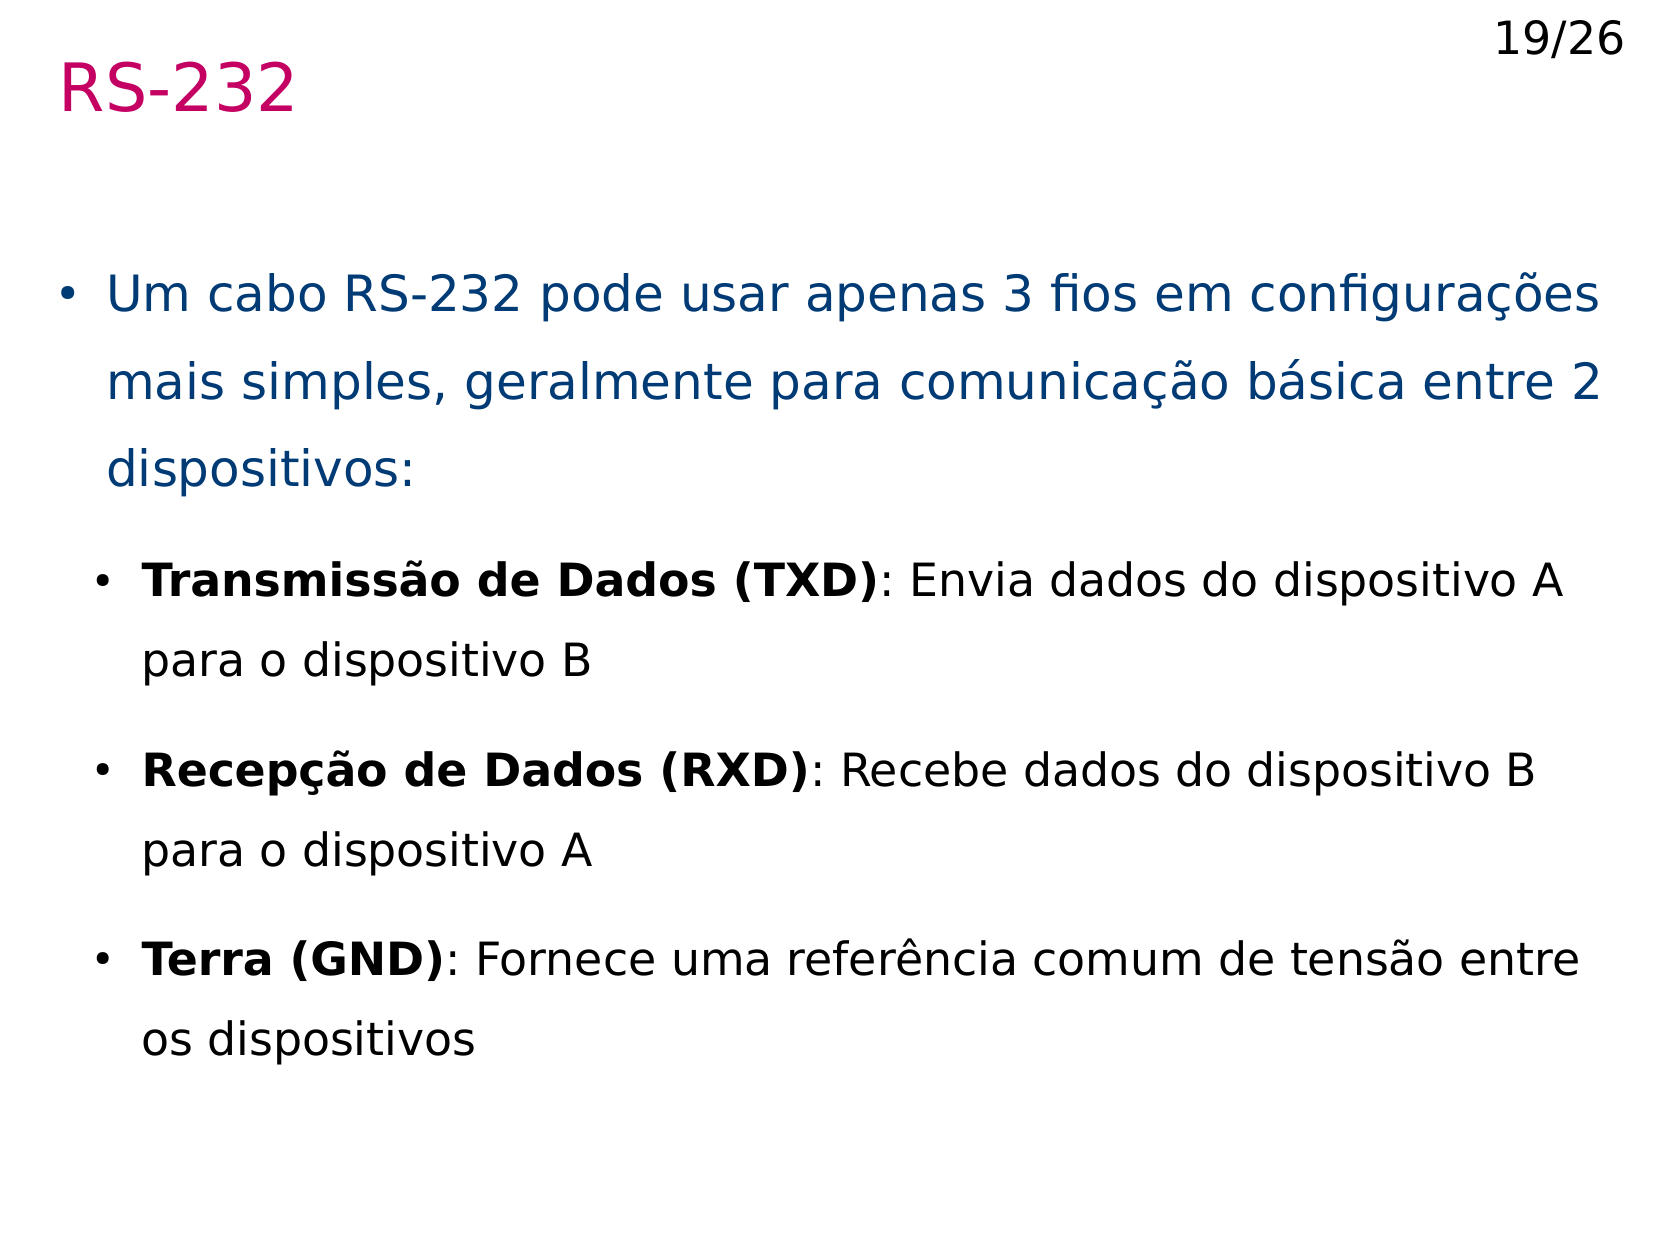

19
# RS-232
Um cabo RS-232 pode usar apenas 3 fios em configurações mais simples, geralmente para comunicação básica entre 2 dispositivos:
Transmissão de Dados (TXD): Envia dados do dispositivo A para o dispositivo B
Recepção de Dados (RXD): Recebe dados do dispositivo B para o dispositivo A
Terra (GND): Fornece uma referência comum de tensão entre os dispositivos